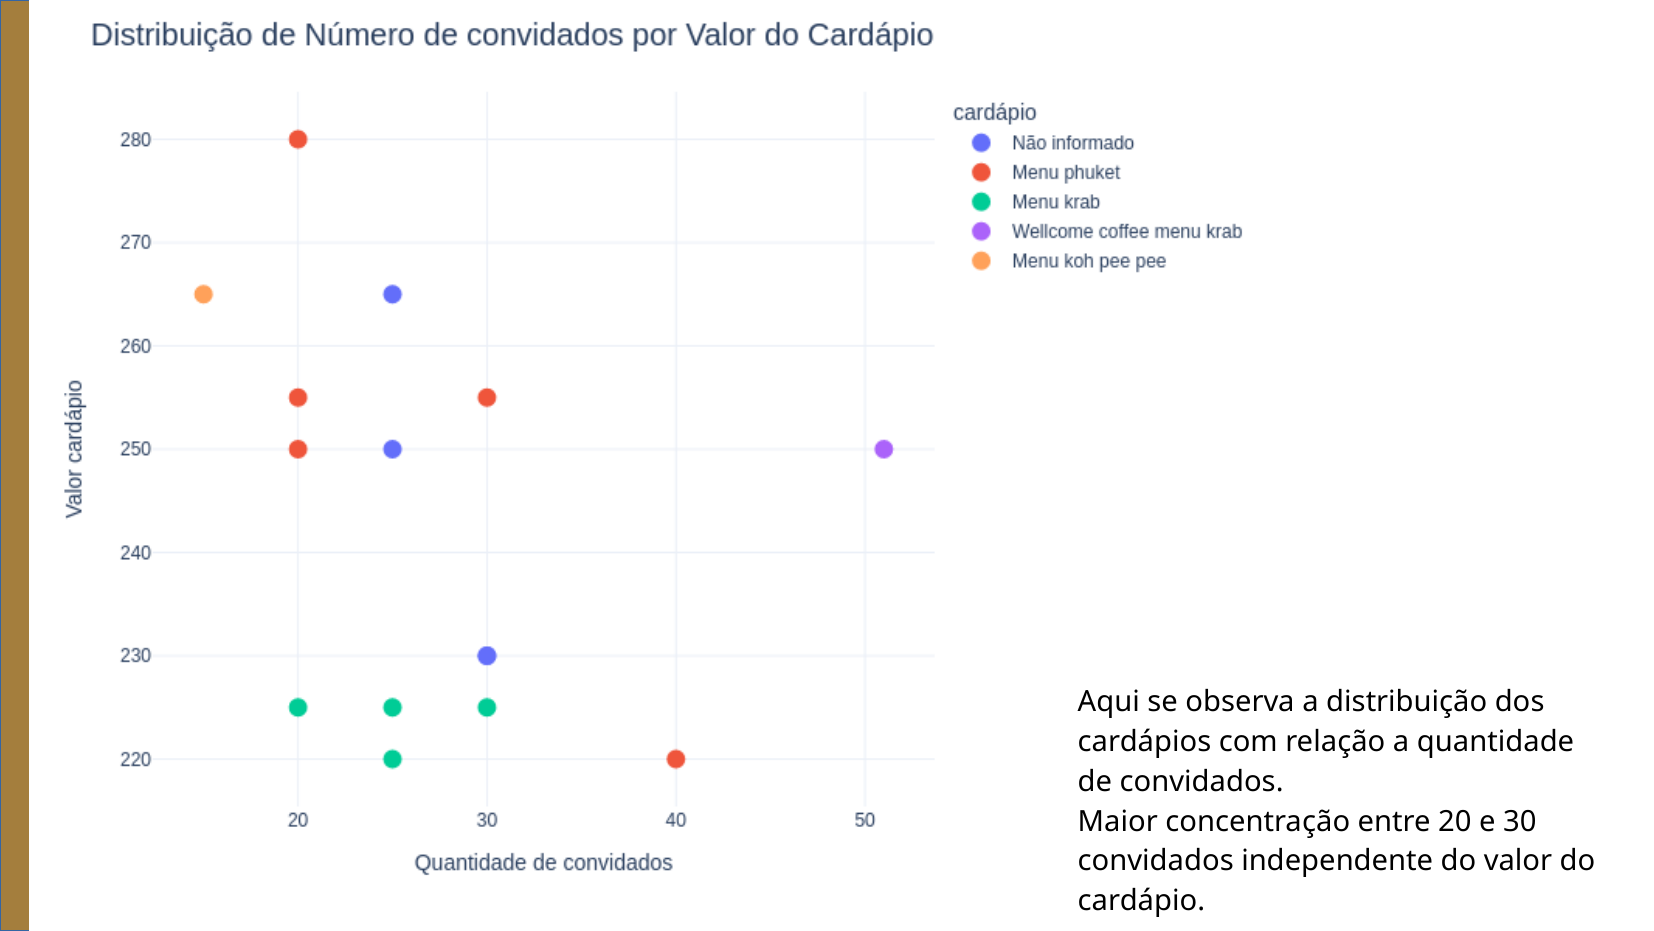

Aqui se observa a distribuição dos cardápios com relação a quantidade de convidados.
Maior concentração entre 20 e 30 convidados independente do valor do cardápio.